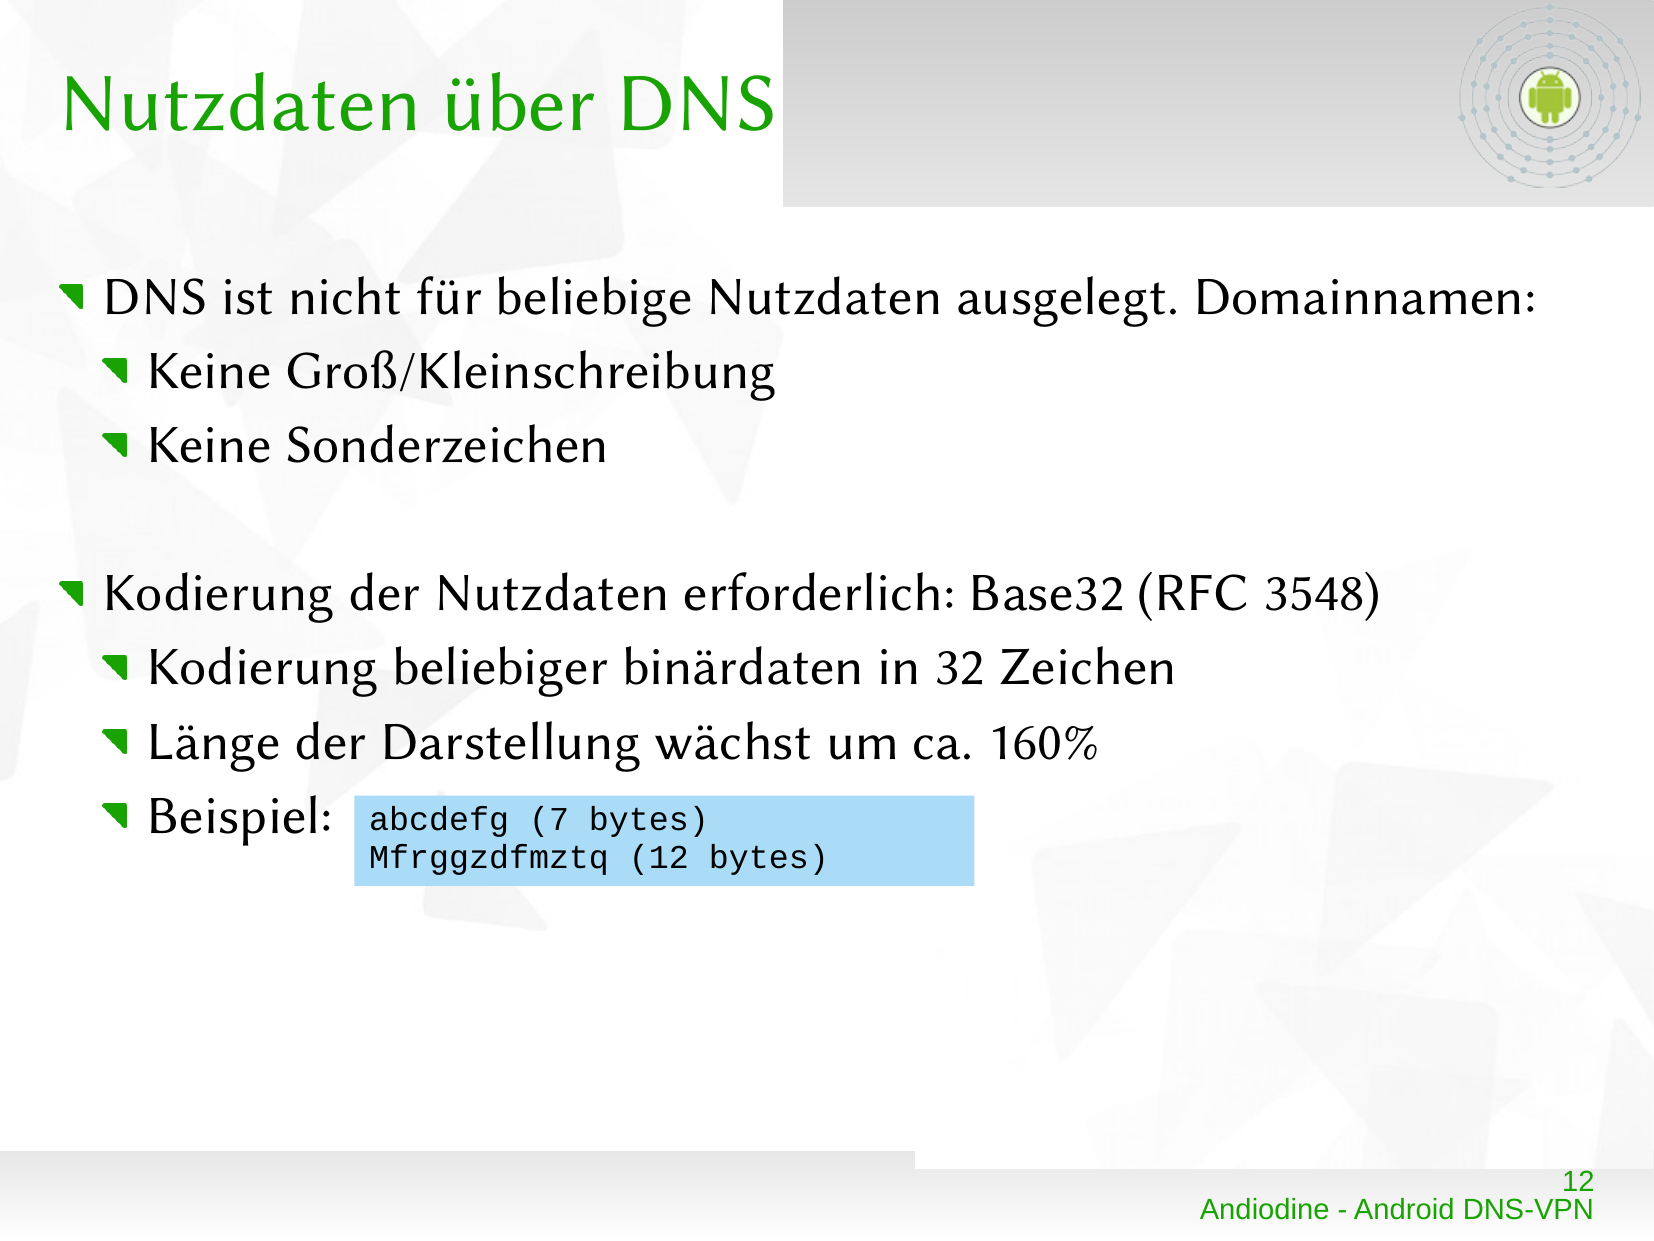

# Nutzdaten über DNS
DNS ist nicht für beliebige Nutzdaten ausgelegt. Domainnamen:
Keine Groß/Kleinschreibung
Keine Sonderzeichen
Kodierung der Nutzdaten erforderlich: Base32 (RFC 3548)
Kodierung beliebiger binärdaten in 32 Zeichen
Länge der Darstellung wächst um ca. 160%
Beispiel:
abcdefg (7 bytes)
Mfrggzdfmztq (12 bytes)
12
Andiodine - Android DNS-VPN